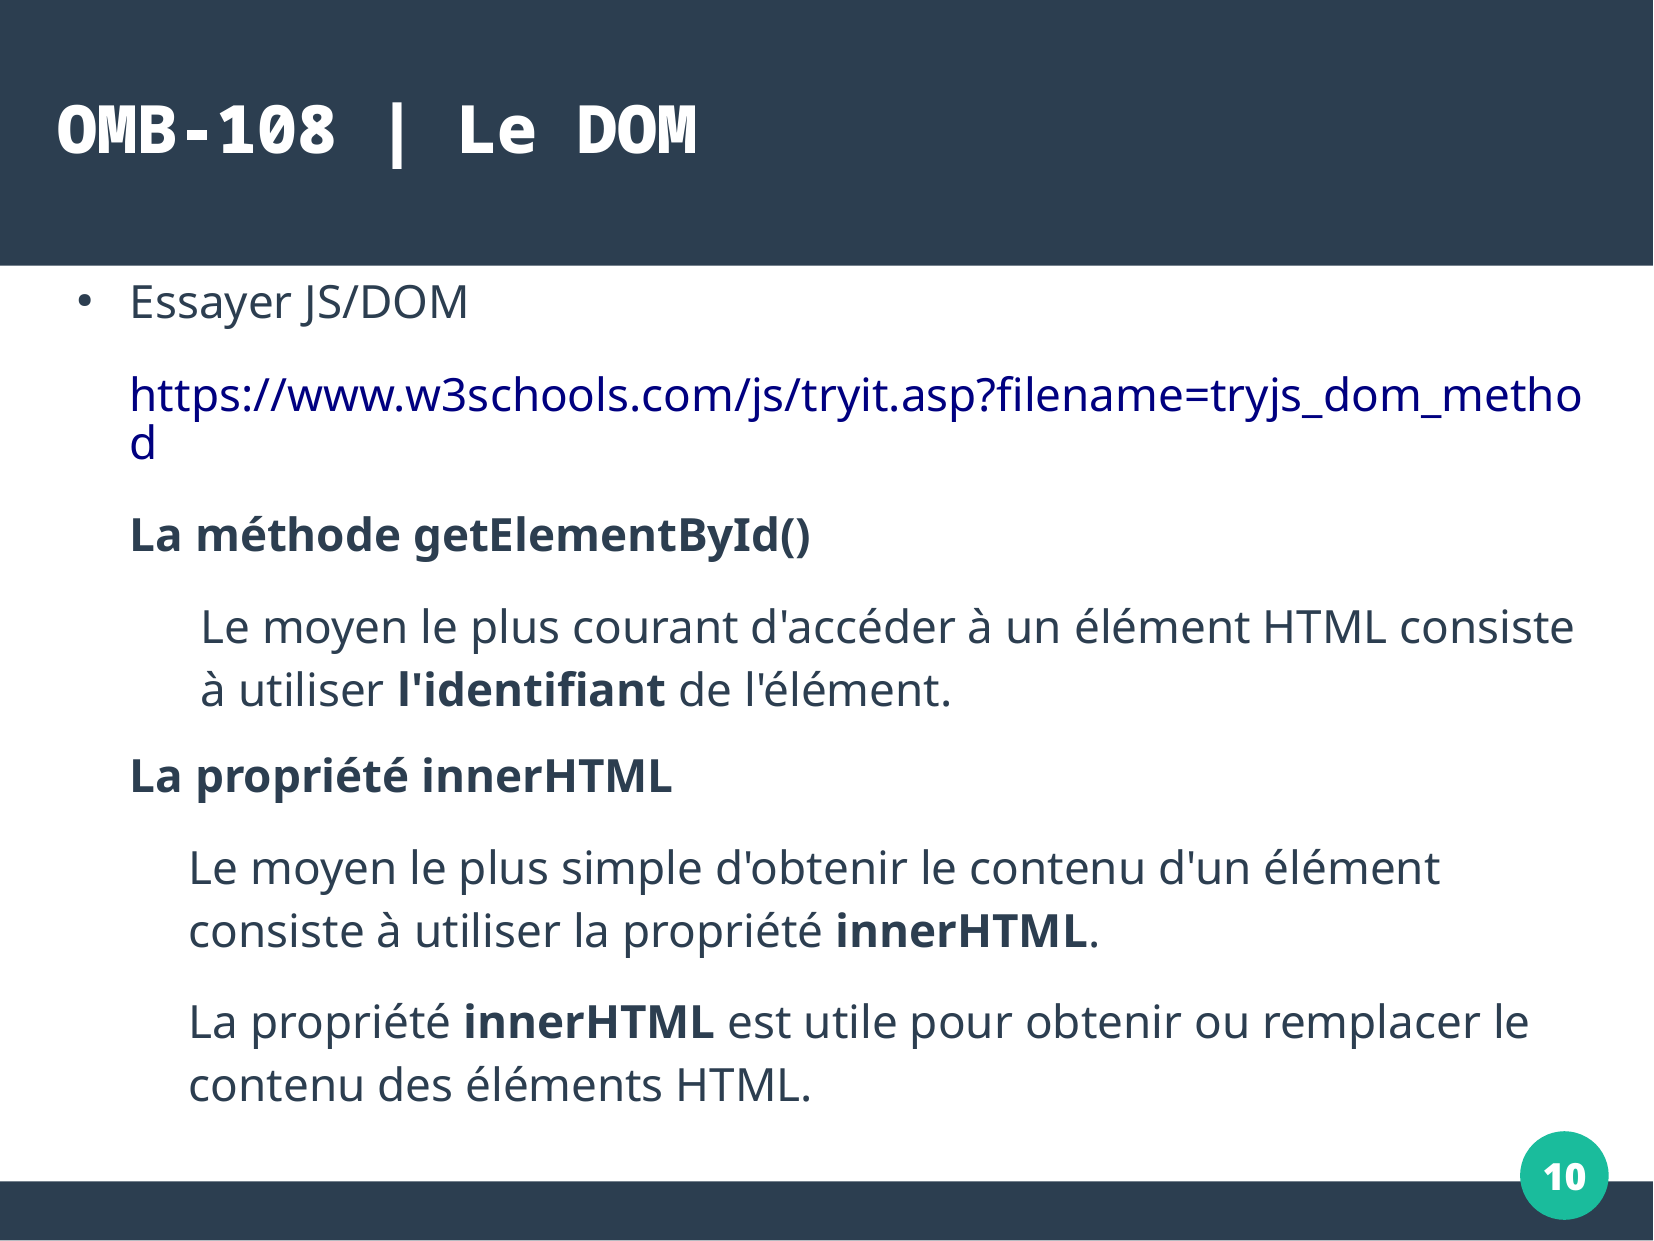

OMB-108 | Le DOM
# Essayer JS/DOM
https://www.w3schools.com/js/tryit.asp?filename=tryjs_dom_method
La méthode getElementById()
Le moyen le plus courant d'accéder à un élément HTML consiste à utiliser l'identifiant de l'élément.
La propriété innerHTML
Le moyen le plus simple d'obtenir le contenu d'un élément consiste à utiliser la propriété innerHTML.
La propriété innerHTML est utile pour obtenir ou remplacer le contenu des éléments HTML.
10